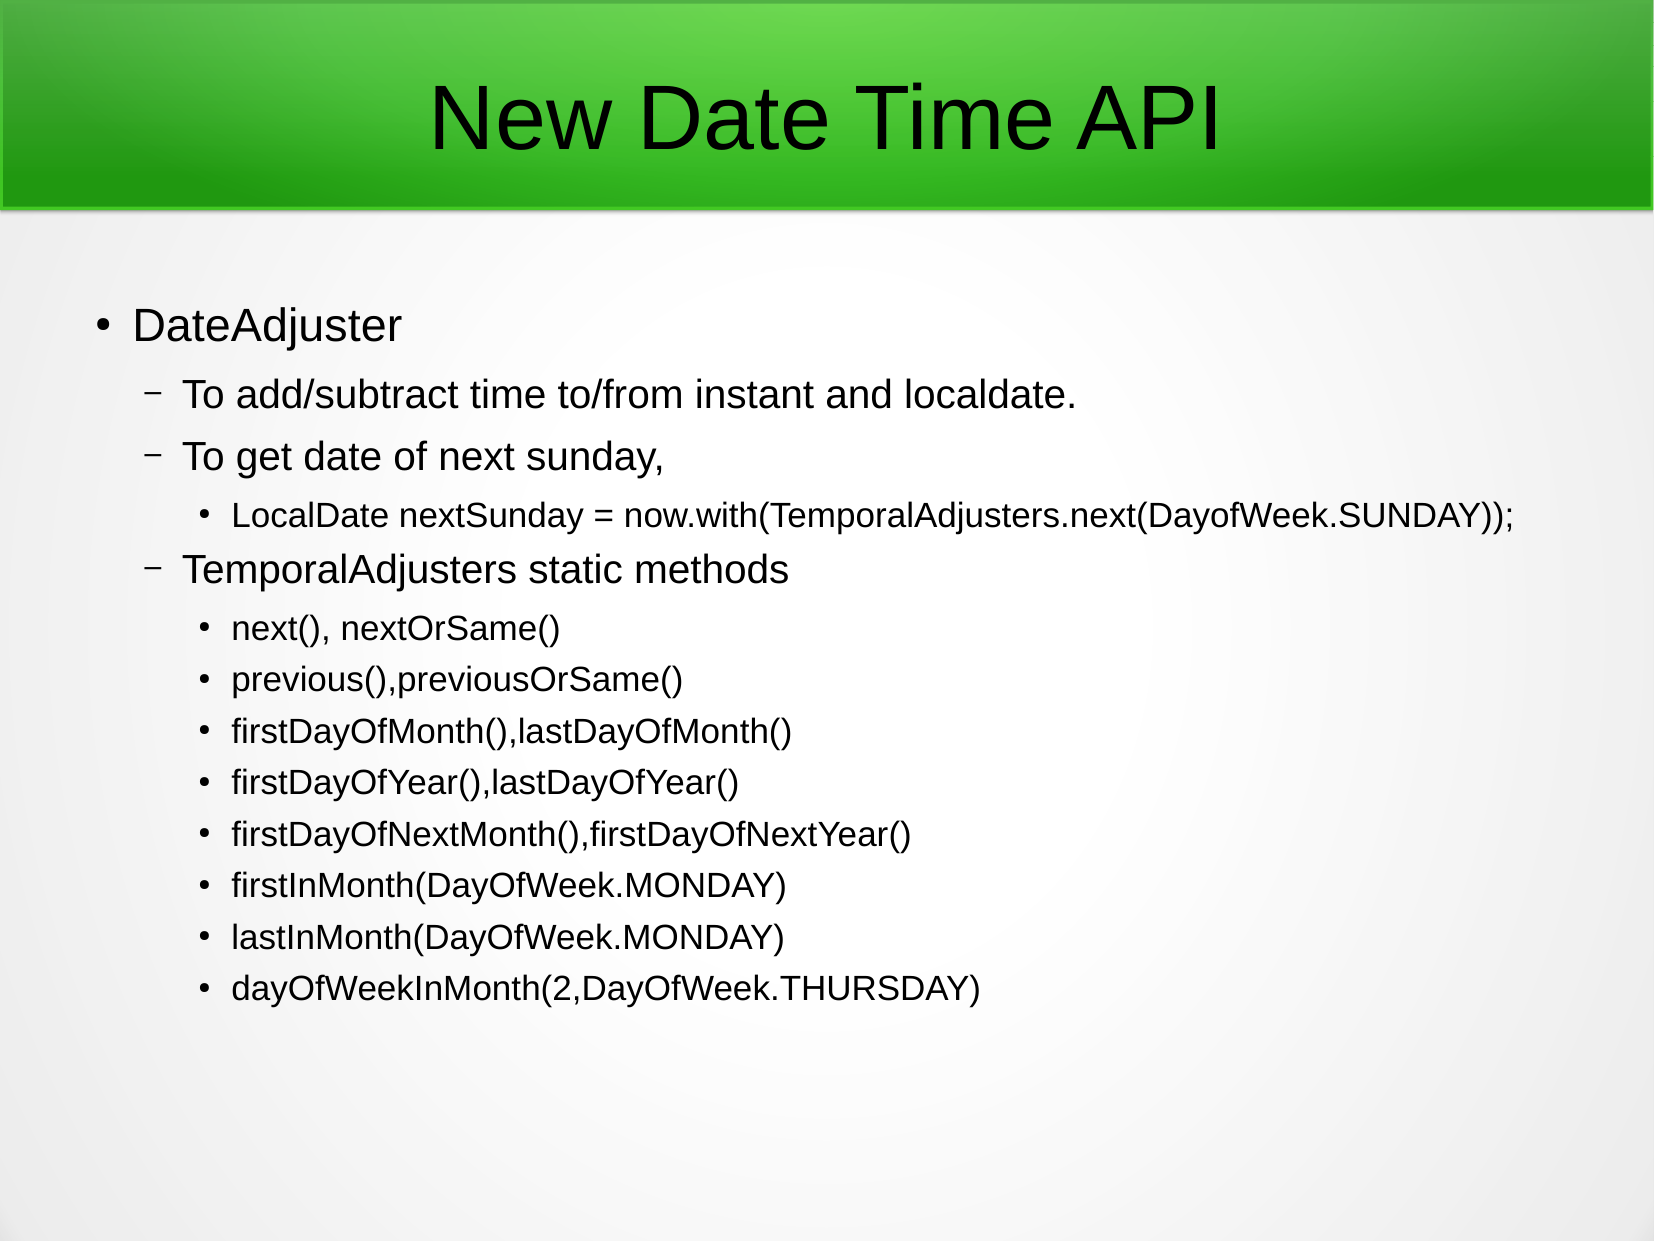

# New Date Time API
DateAdjuster
To add/subtract time to/from instant and localdate.
To get date of next sunday,
LocalDate nextSunday = now.with(TemporalAdjusters.next(DayofWeek.SUNDAY));
TemporalAdjusters static methods
next(), nextOrSame()
previous(),previousOrSame()
firstDayOfMonth(),lastDayOfMonth()
firstDayOfYear(),lastDayOfYear()
firstDayOfNextMonth(),firstDayOfNextYear()
firstInMonth(DayOfWeek.MONDAY)
lastInMonth(DayOfWeek.MONDAY)
dayOfWeekInMonth(2,DayOfWeek.THURSDAY)